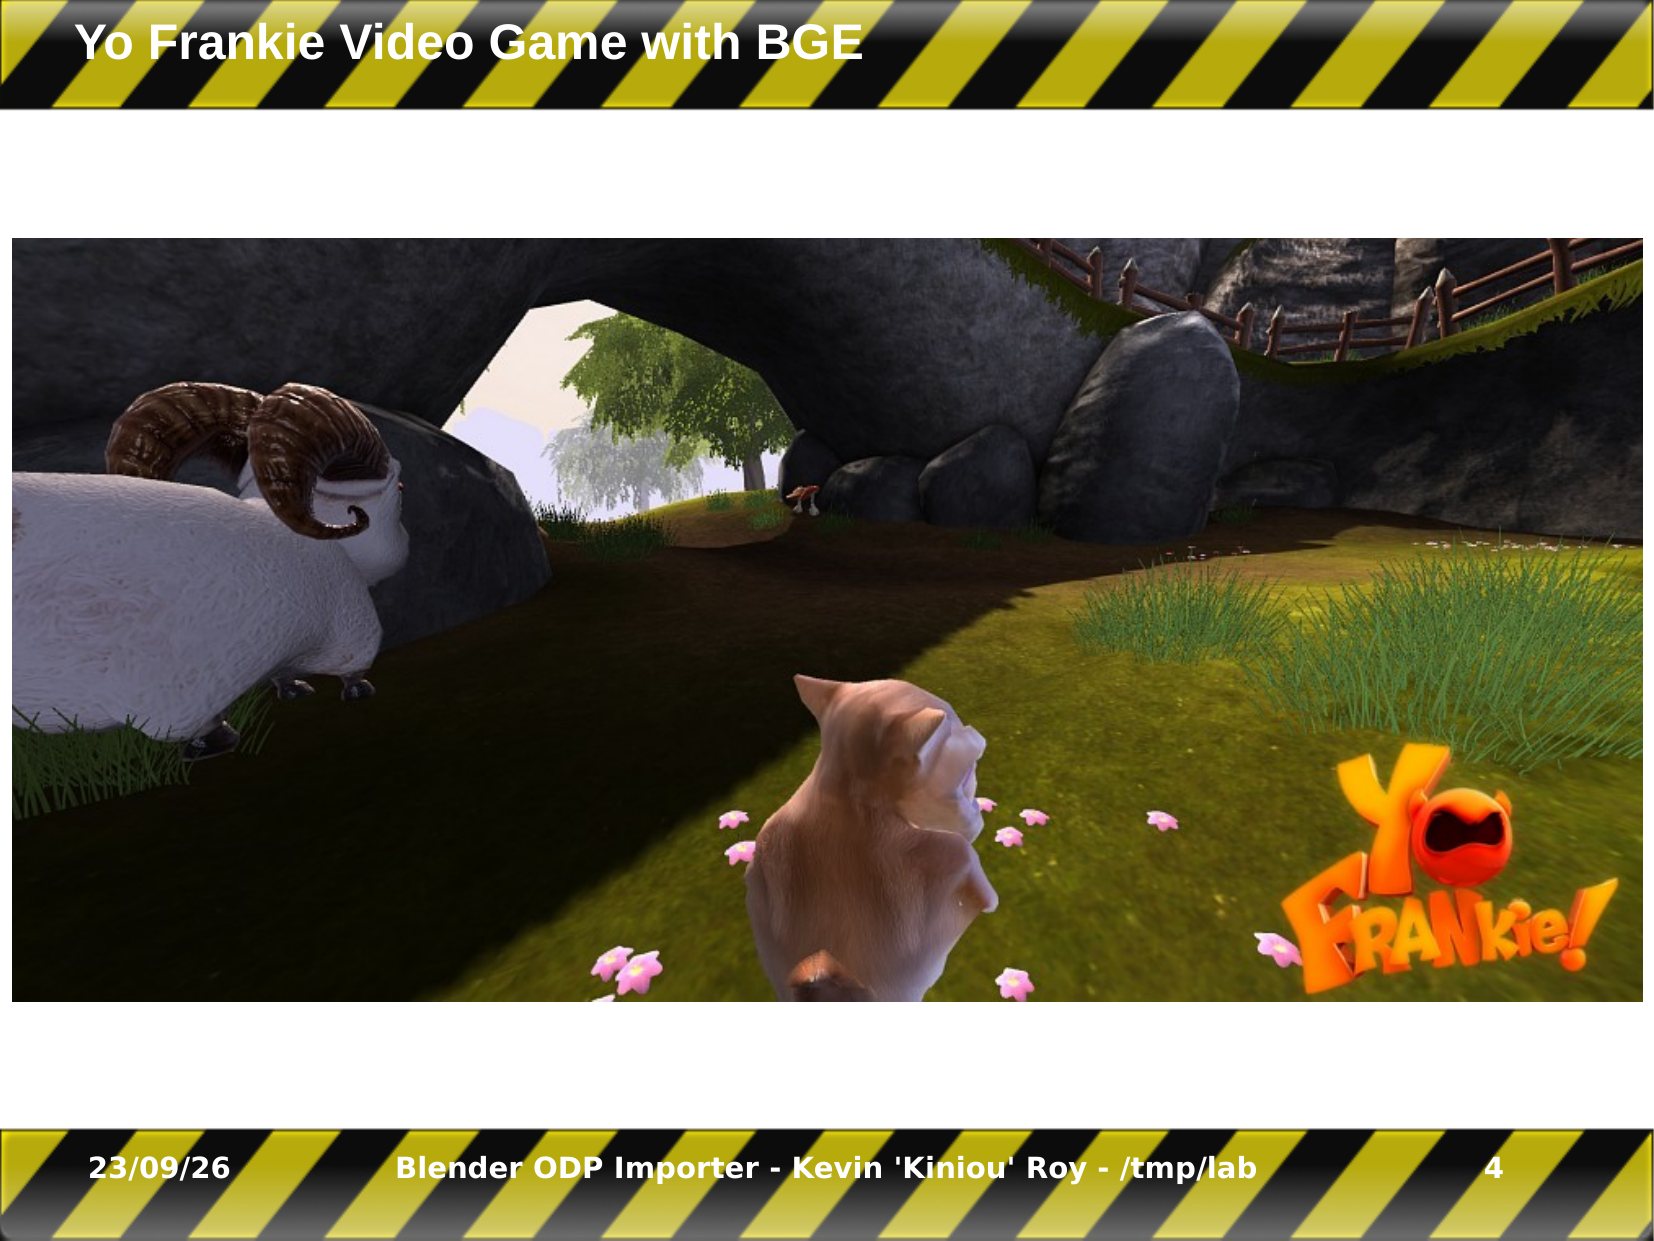

# Yo Frankie Video Game with BGE
Blender ODP Importer - Kevin 'Kiniou' Roy - /tmp/lab
4